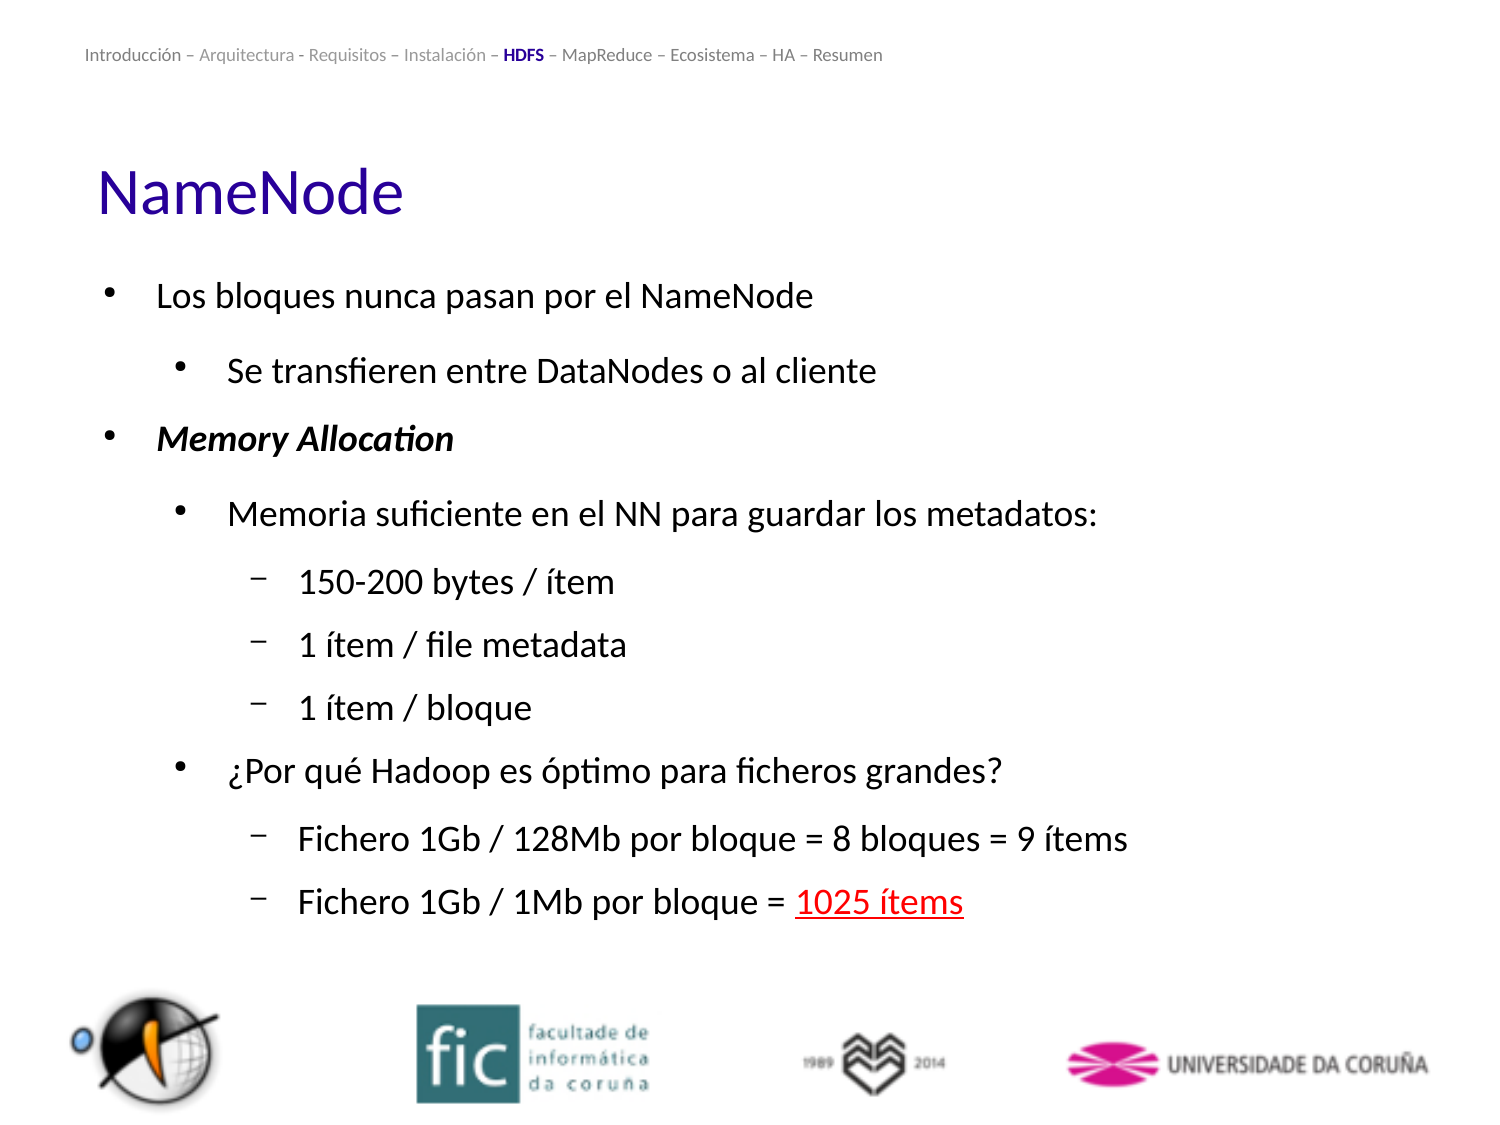

Introducción – Arquitectura - Requisitos – Instalación – HDFS – MapReduce – Ecosistema – HA – Resumen
# NameNode
Los bloques nunca pasan por el NameNode
Se transfieren entre DataNodes o al cliente
Memory Allocation
Memoria suficiente en el NN para guardar los metadatos:
150-200 bytes / ítem
1 ítem / file metadata
1 ítem / bloque
¿Por qué Hadoop es óptimo para ficheros grandes?
Fichero 1Gb / 128Mb por bloque = 8 bloques = 9 ítems
Fichero 1Gb / 1Mb por bloque = 1025 ítems